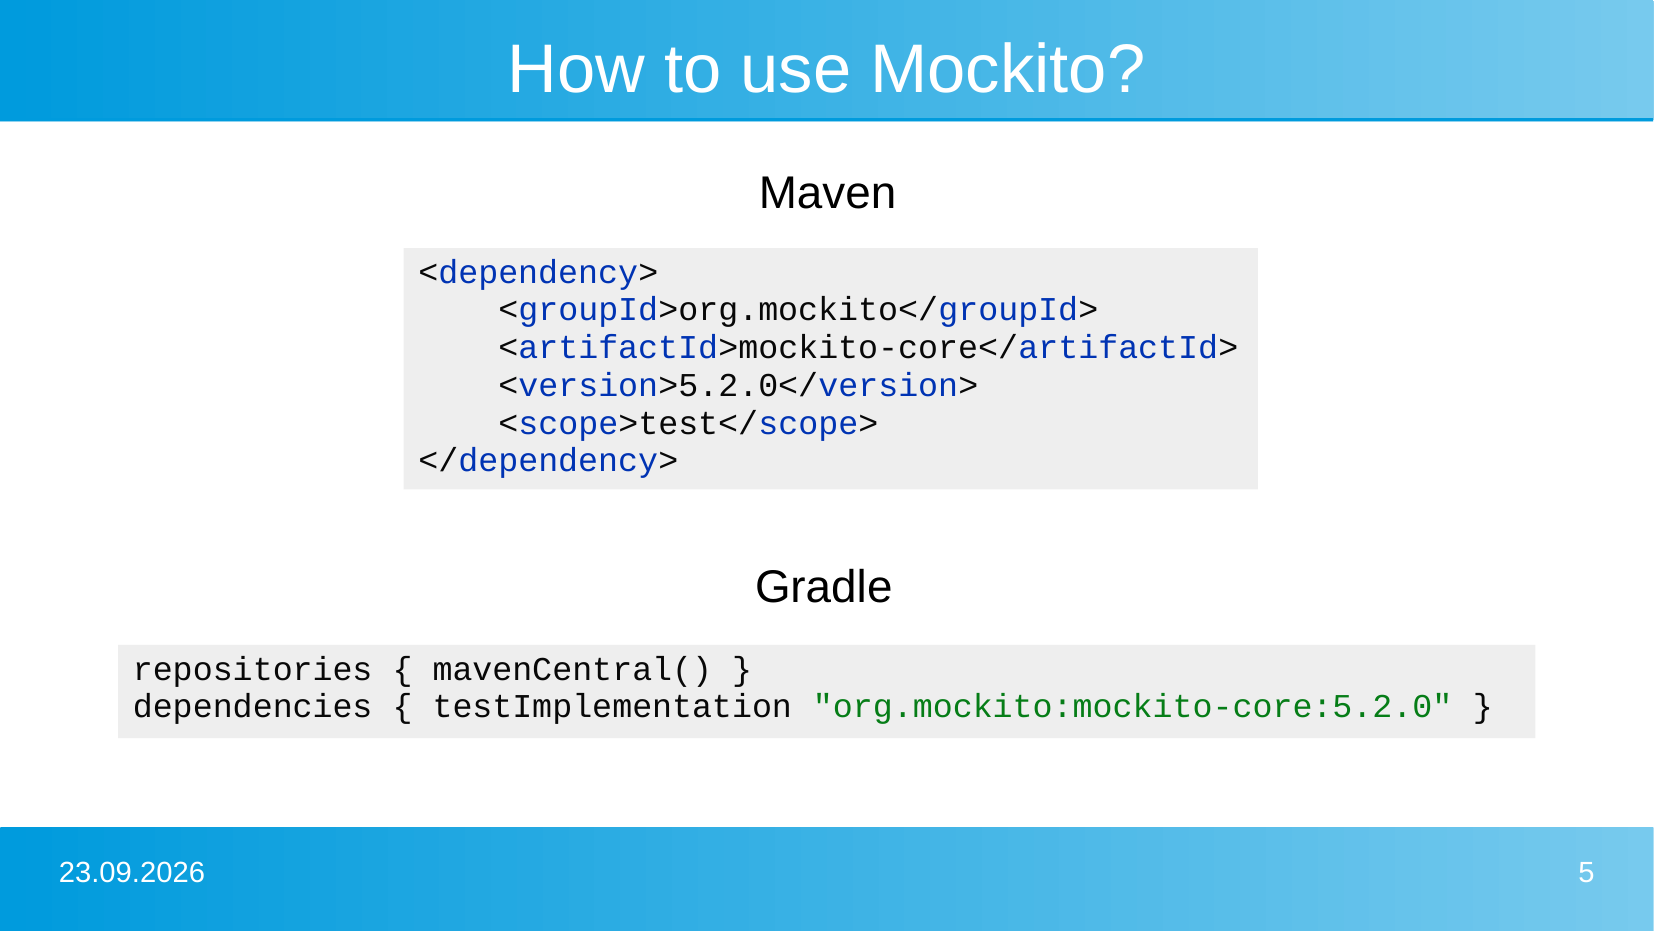

# How to use Mockito?
Maven
<dependency>
 <groupId>org.mockito</groupId>
 <artifactId>mockito-core</artifactId>
 <version>5.2.0</version>
 <scope>test</scope>
</dependency>
Gradle
repositories { mavenCentral() }
dependencies { testImplementation "org.mockito:mockito-core:5.2.0" }
5